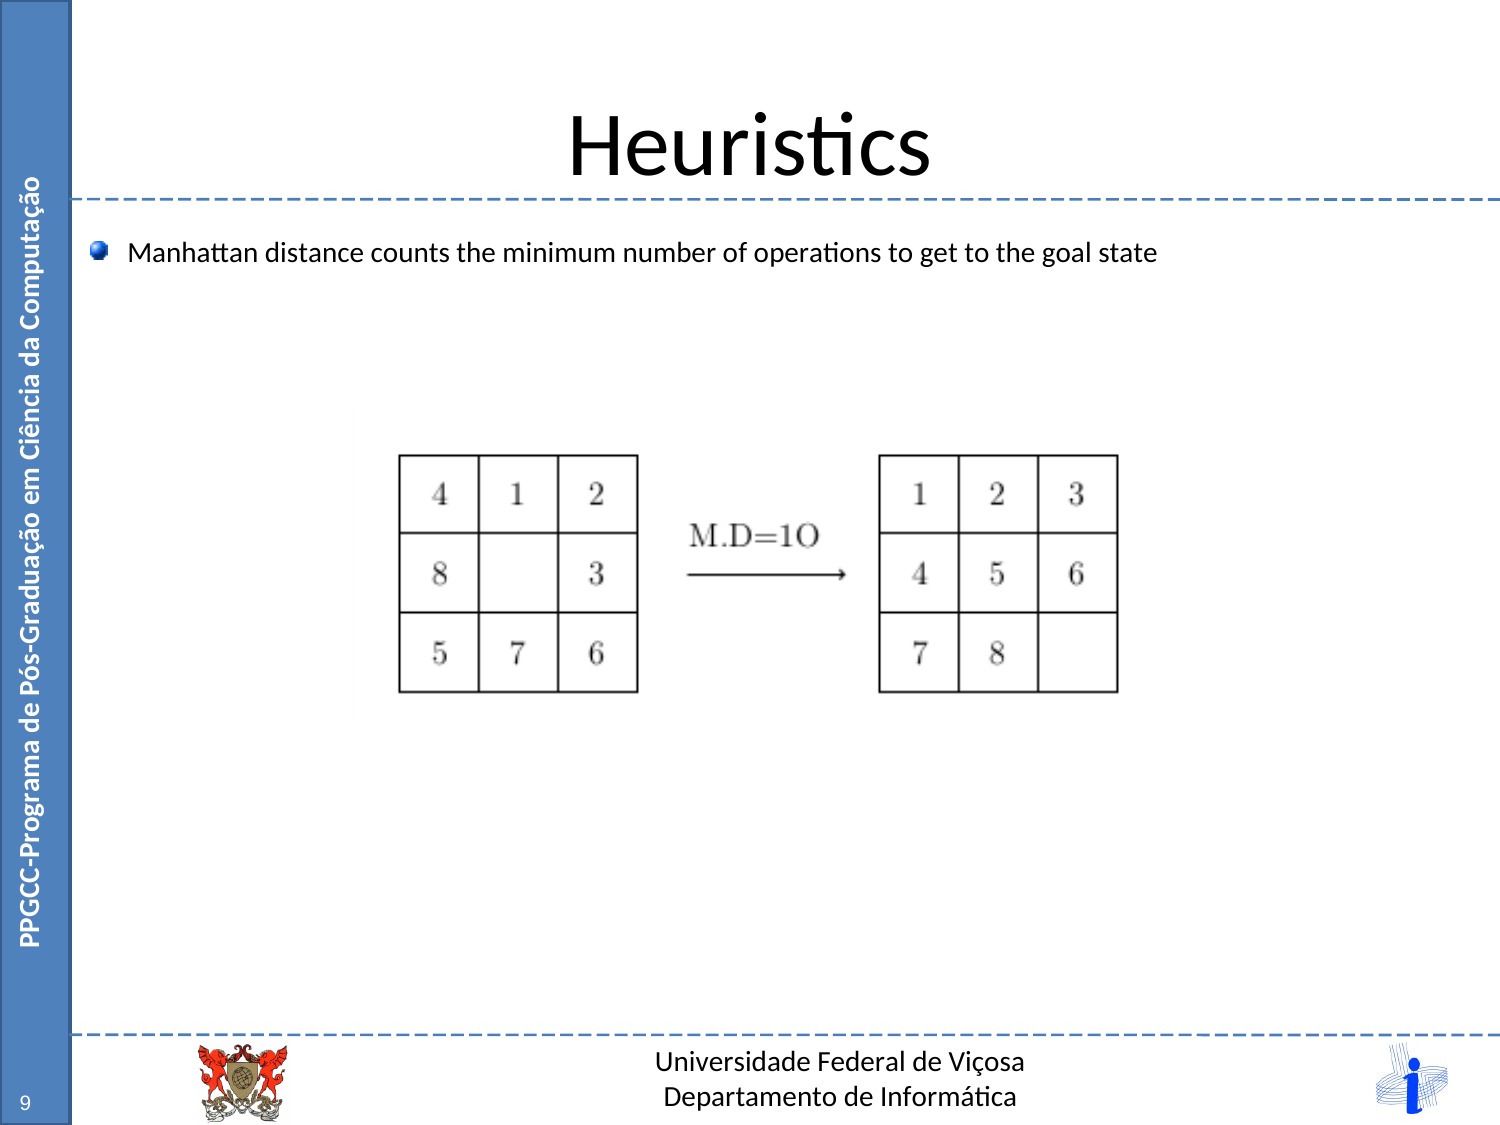

Heuristics
 Manhattan distance counts the minimum number of operations to get to the goal state
PPGCC-Programa de Pós-Graduação em Ciência da Computação
Universidade Federal de Viçosa
Departamento de Informática